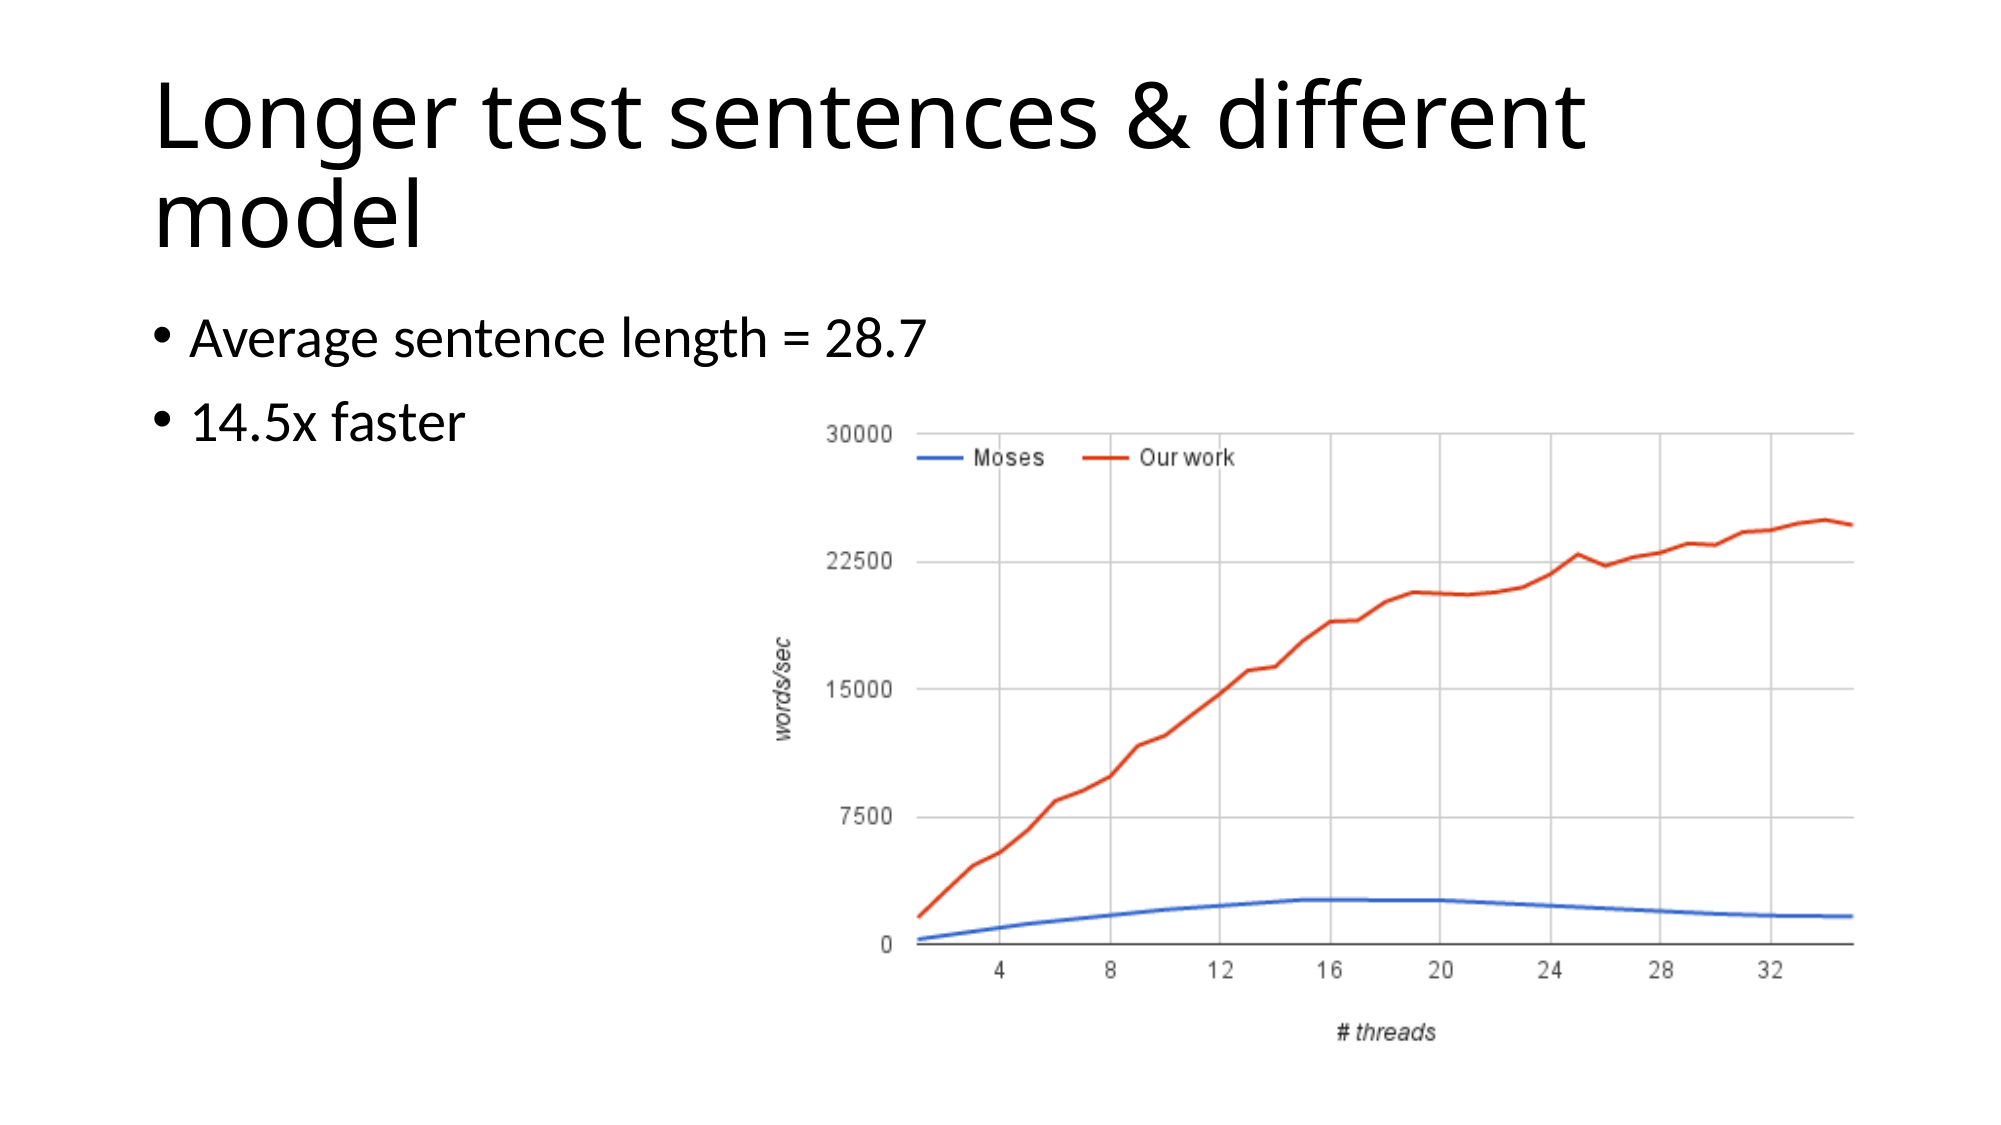

Longer test sentences & different model
Average sentence length = 28.7
14.5x faster